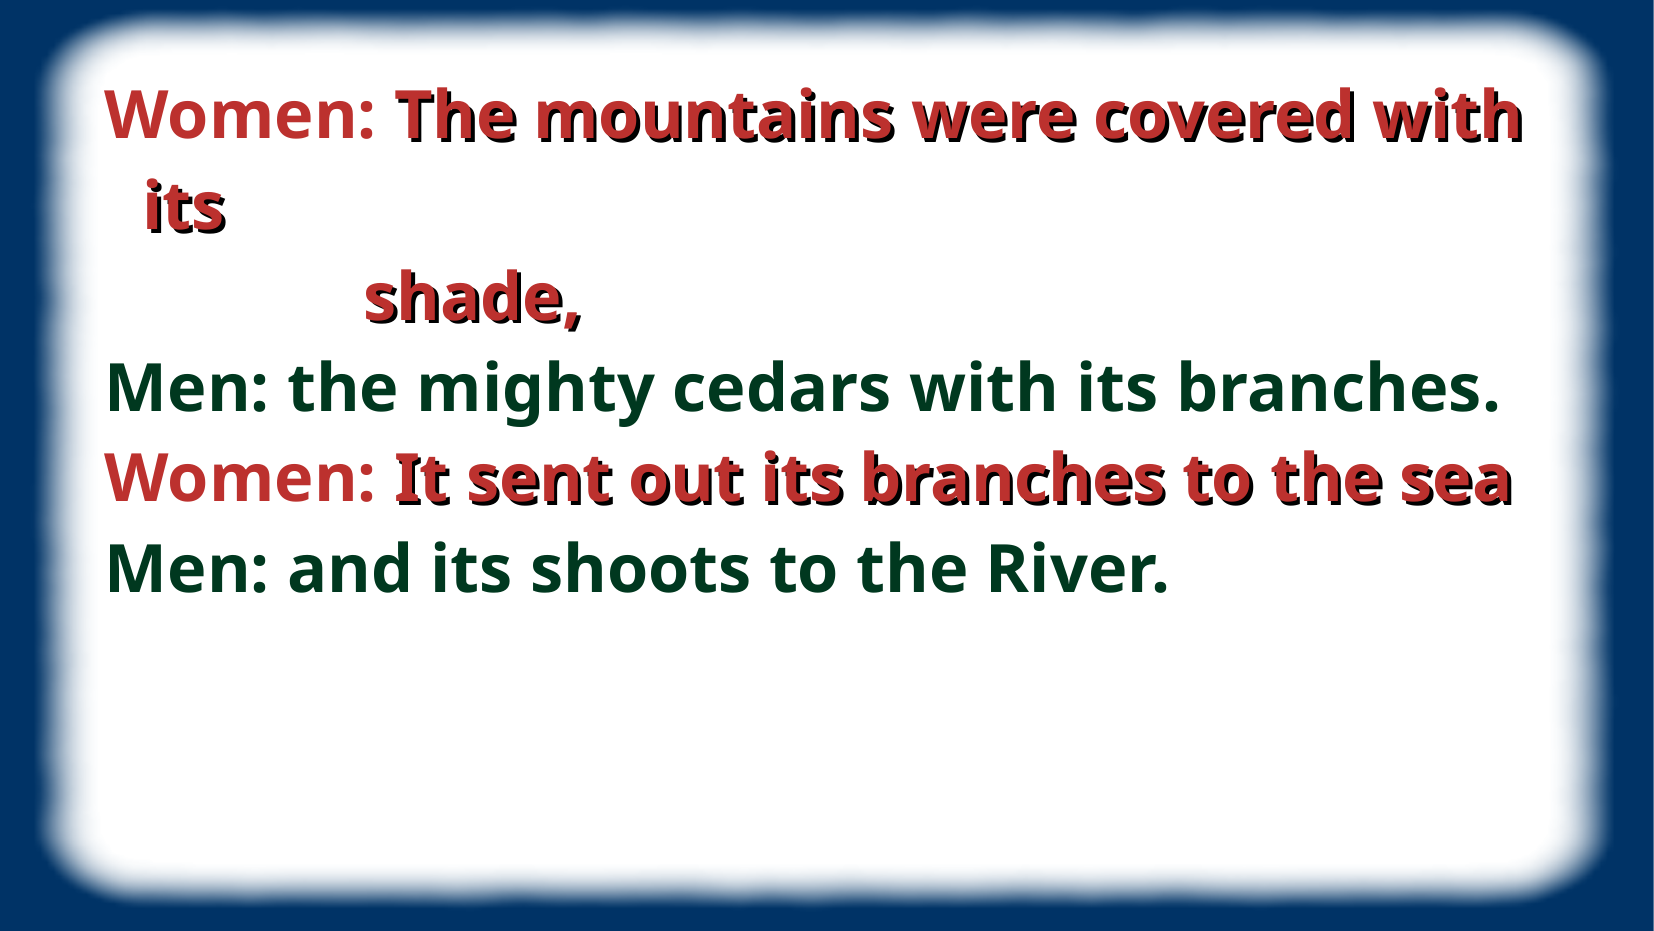

Women: The mountains were covered with its
 shade,
Men: the mighty cedars with its branches.
Women: It sent out its branches to the sea
Men: and its shoots to the River.